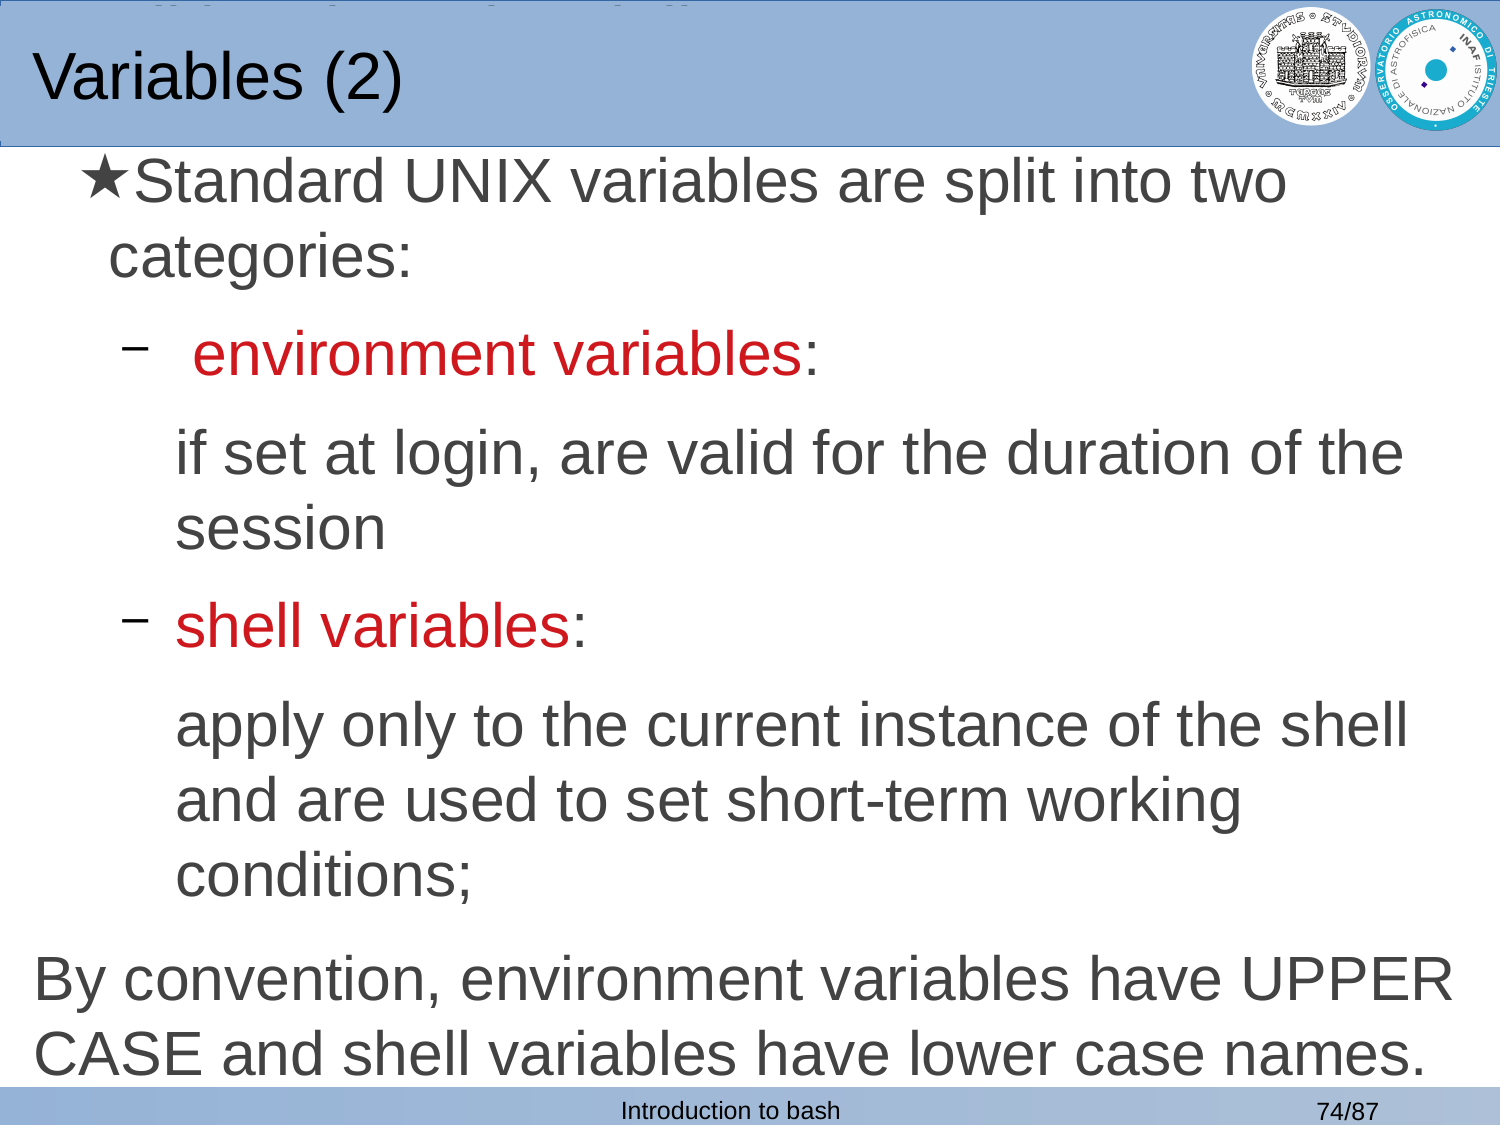

Traditional service delivery
Variables (2)
# Standard UNIX variables are split into two categories:
 environment variables:
if set at login, are valid for the duration of the session
shell variables:
apply only to the current instance of the shell and are used to set short-term working conditions;
By convention, environment variables have UPPER CASE and shell variables have lower case names.